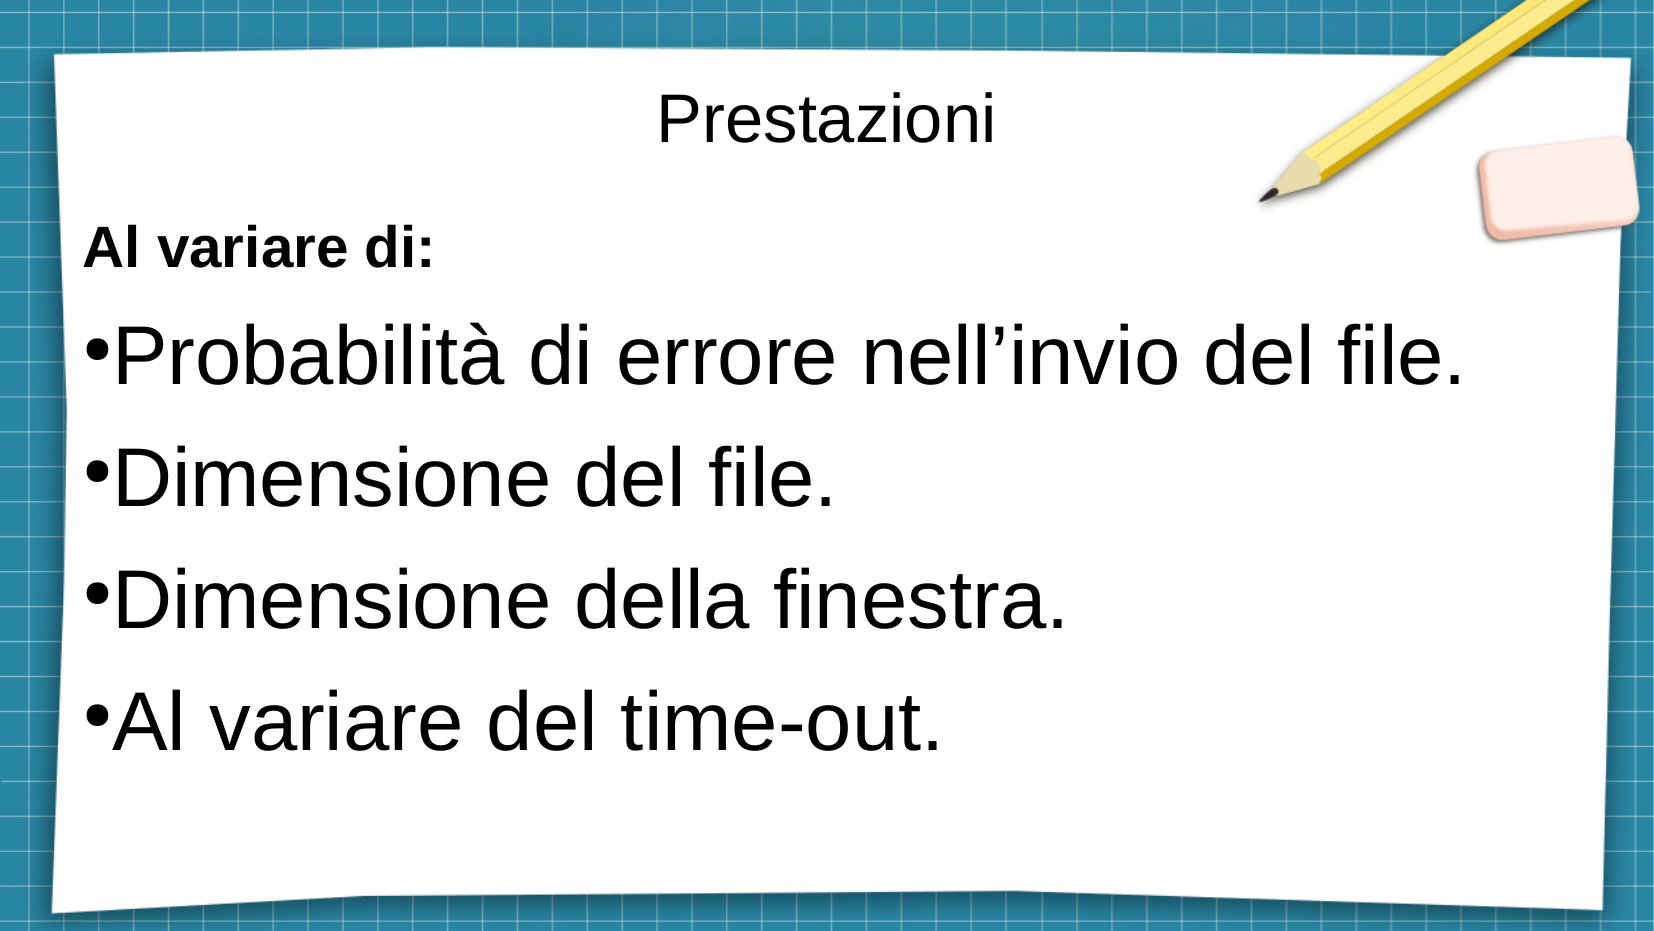

# Prestazioni
Al variare di:
Probabilità di errore nell’invio del file.
Dimensione del file.
Dimensione della finestra.
Al variare del time-out.